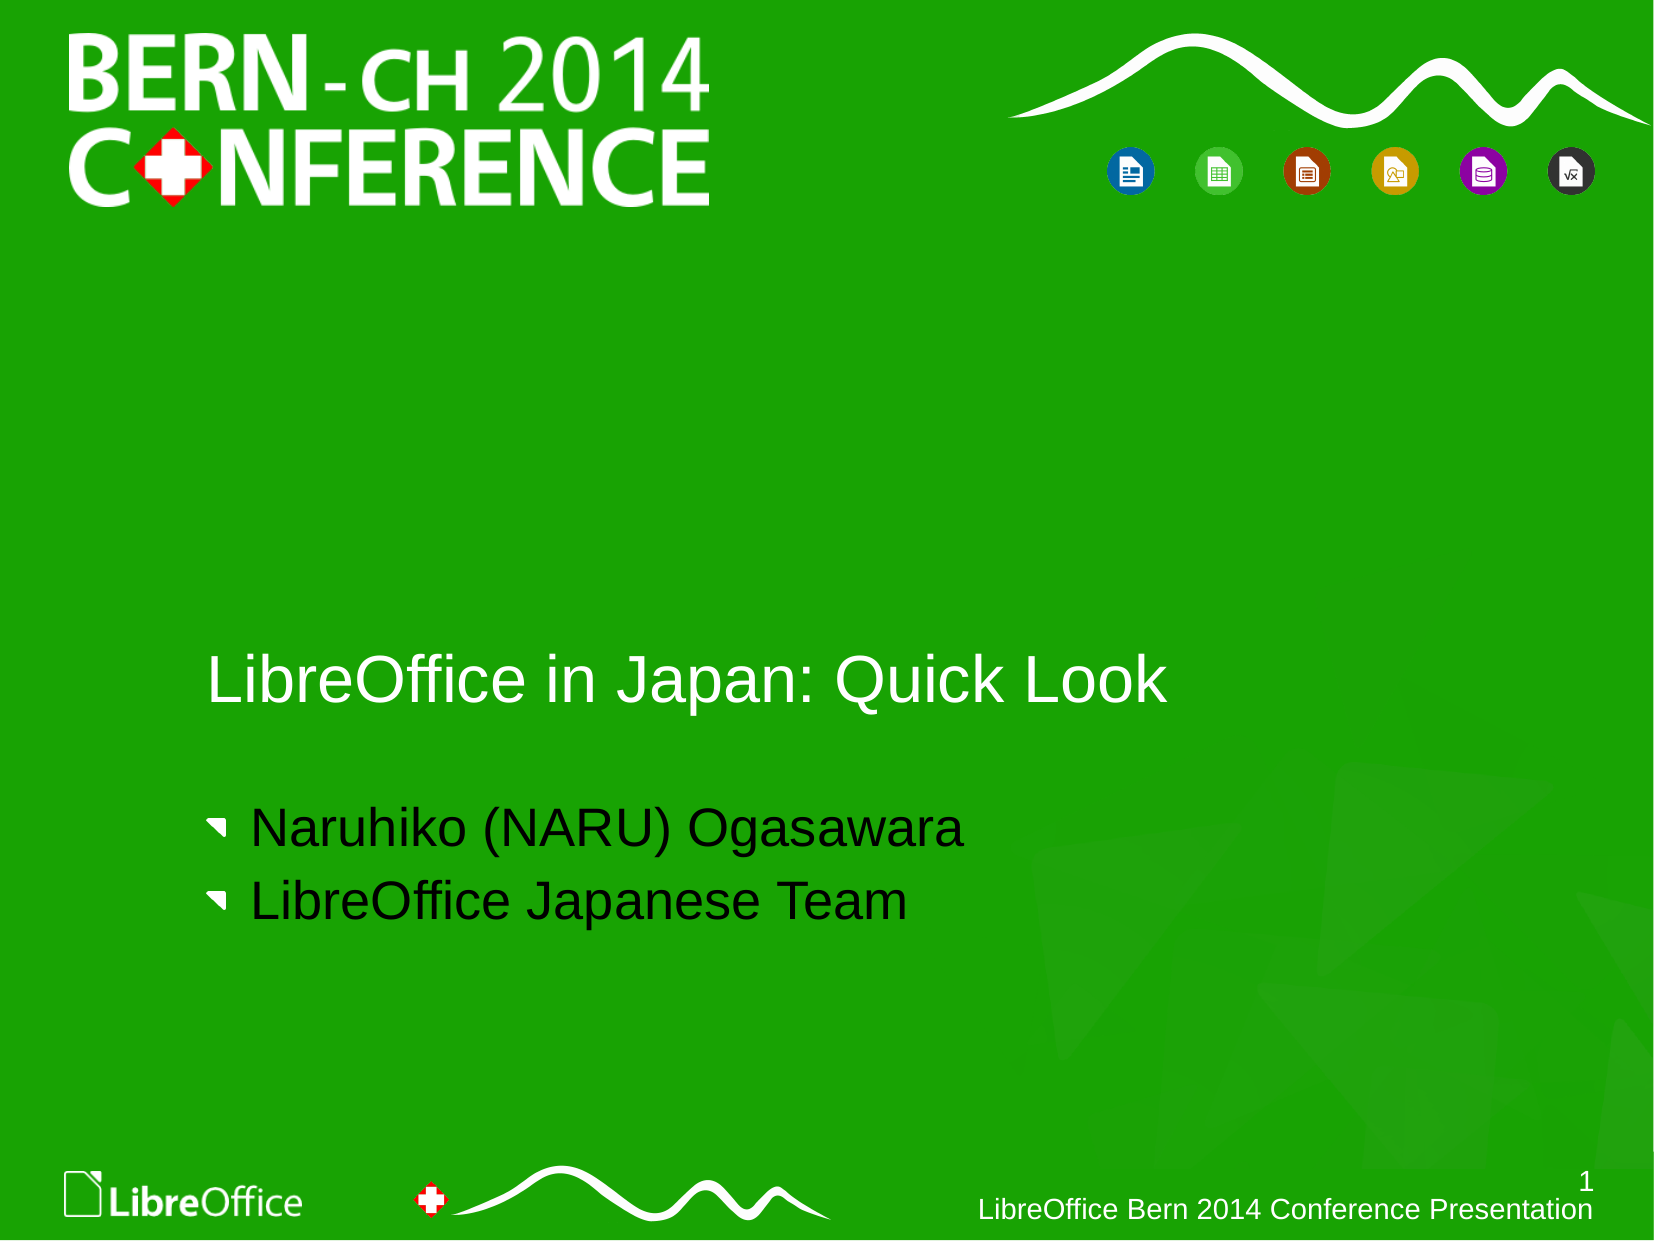

# LibreOffice in Japan: Quick Look
Naruhiko (NARU) Ogasawara
LibreOffice Japanese Team
1
LibreOffice Bern 2014 Conference Presentation